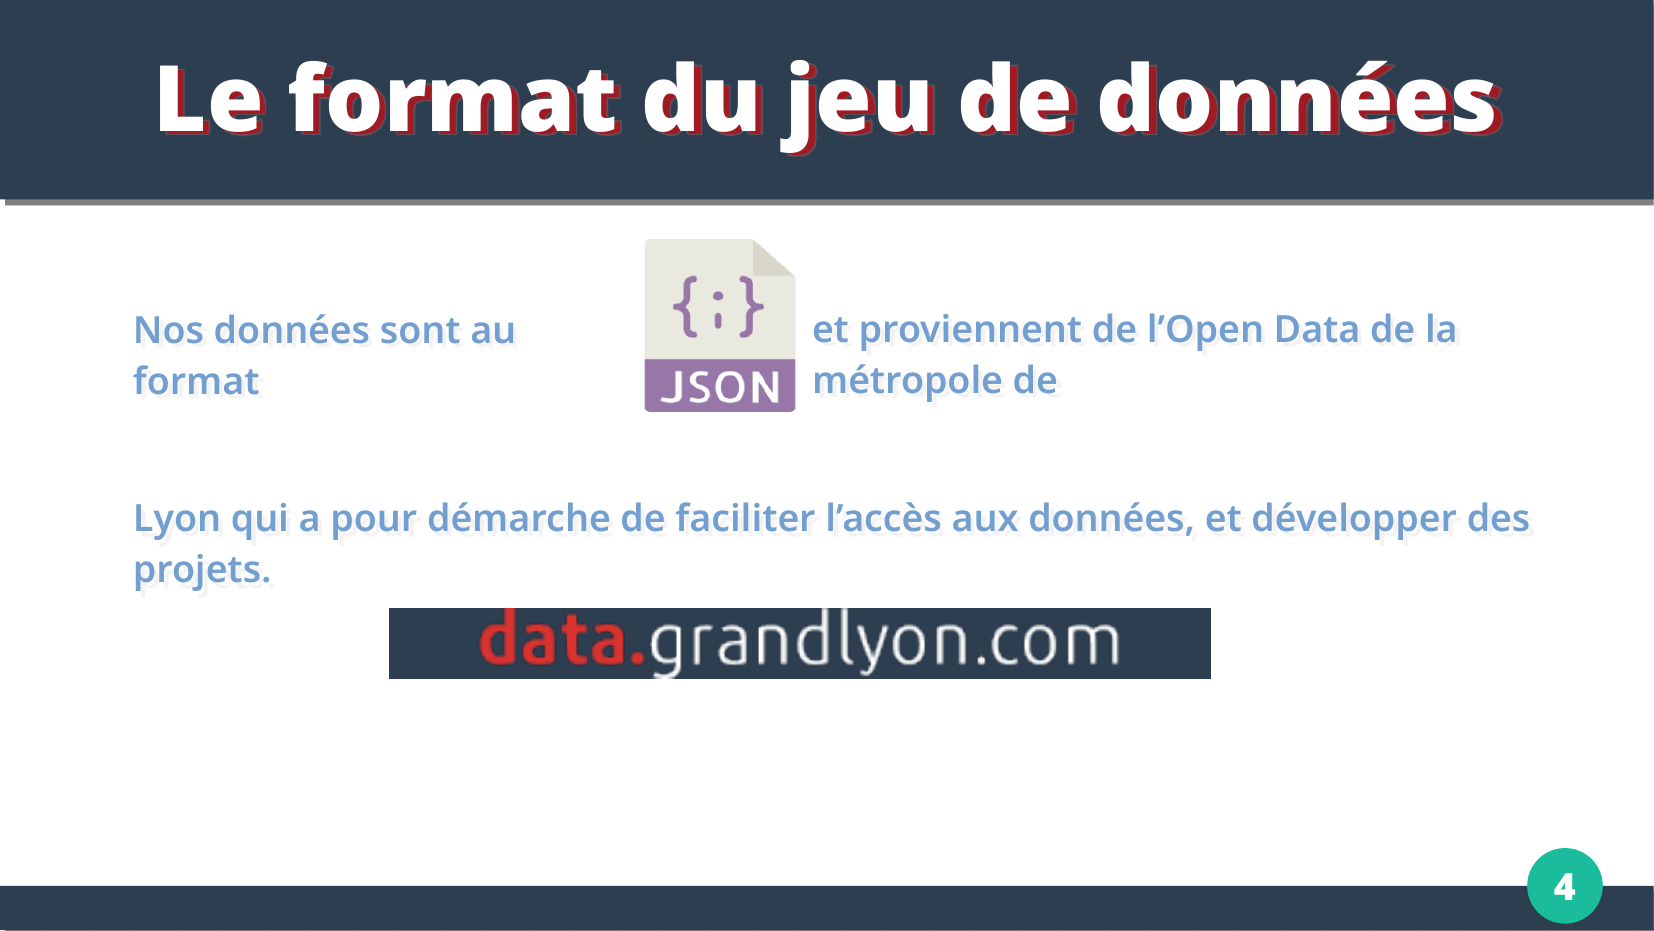

# Le format du jeu de données
et proviennent de l’Open Data de la métropole de
Nos données sont au format
Lyon qui a pour démarche de faciliter l’accès aux données, et développer des projets.